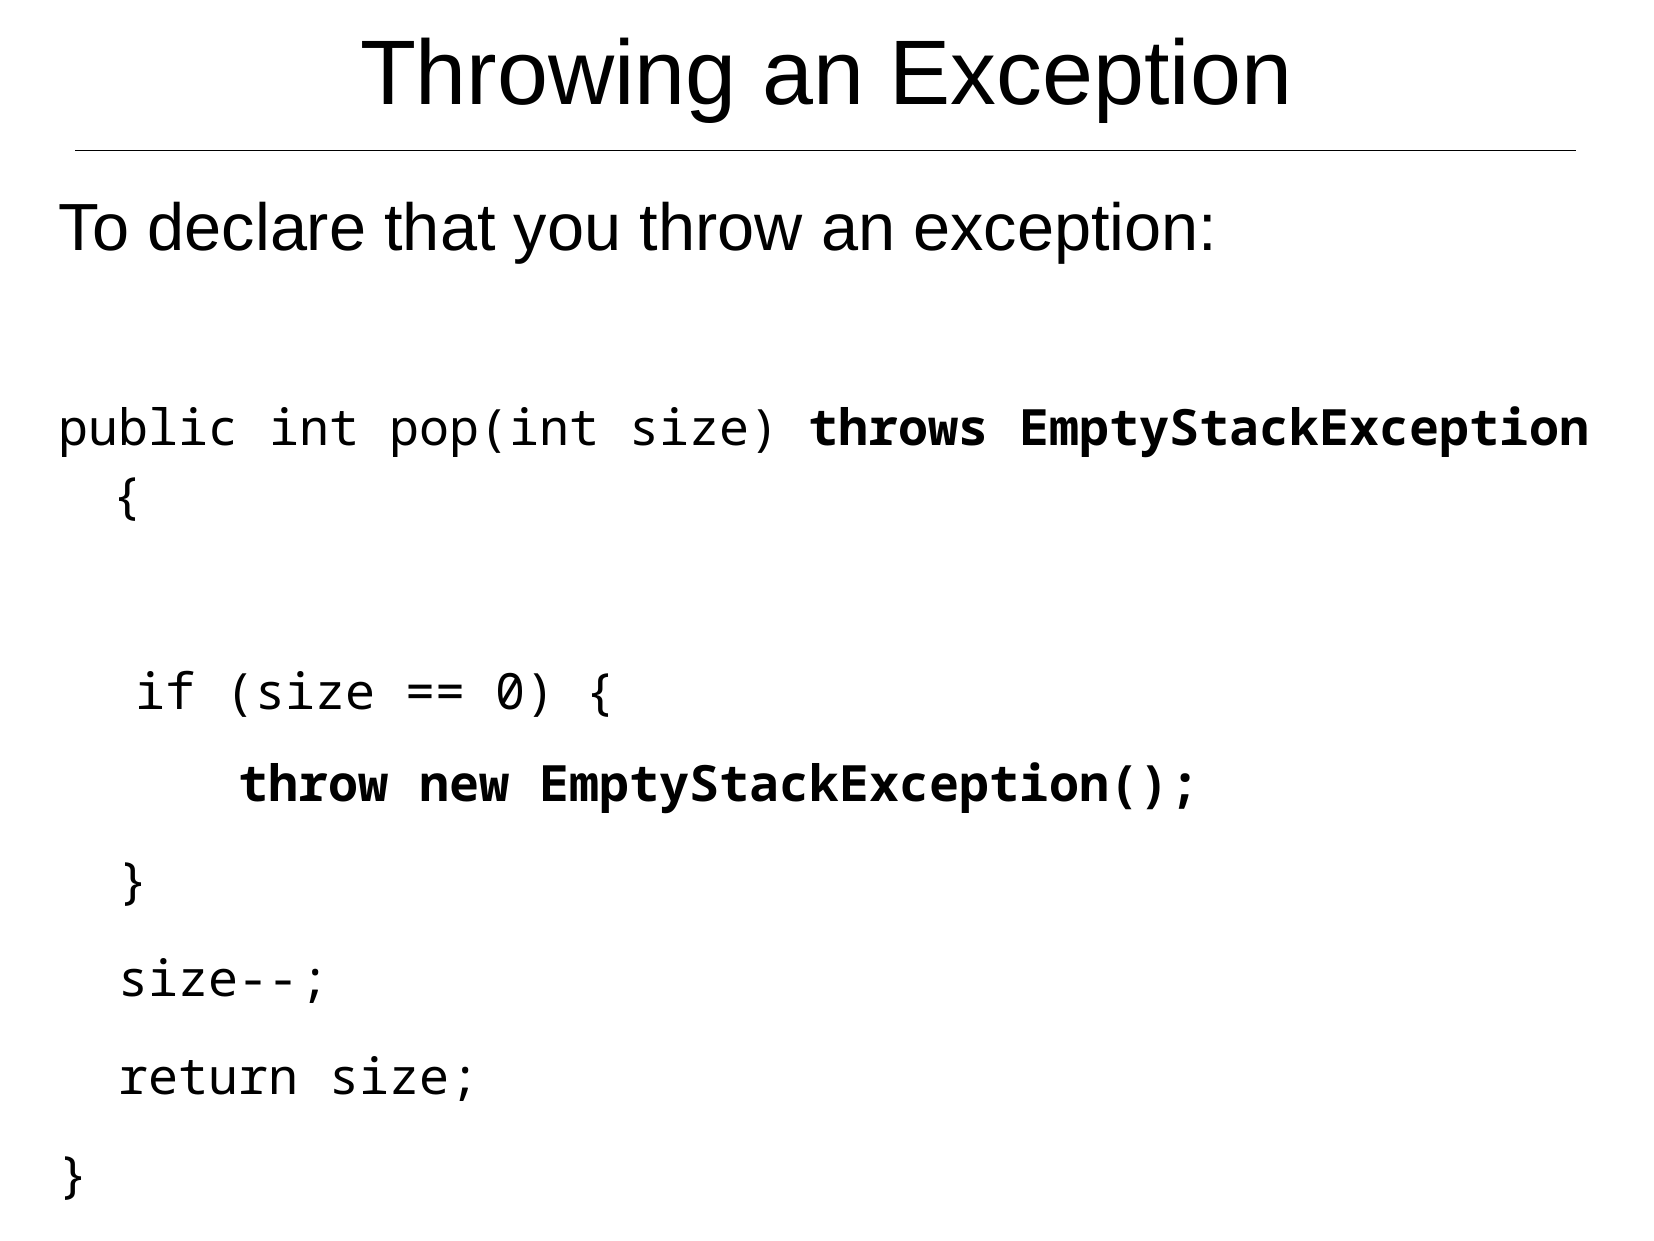

# Throwing an Exception
To declare that you throw an exception:
public int pop(int size) throws EmptyStackException {
if (size == 0) {
 throw new EmptyStackException();
 }
 size--;
 return size;
}